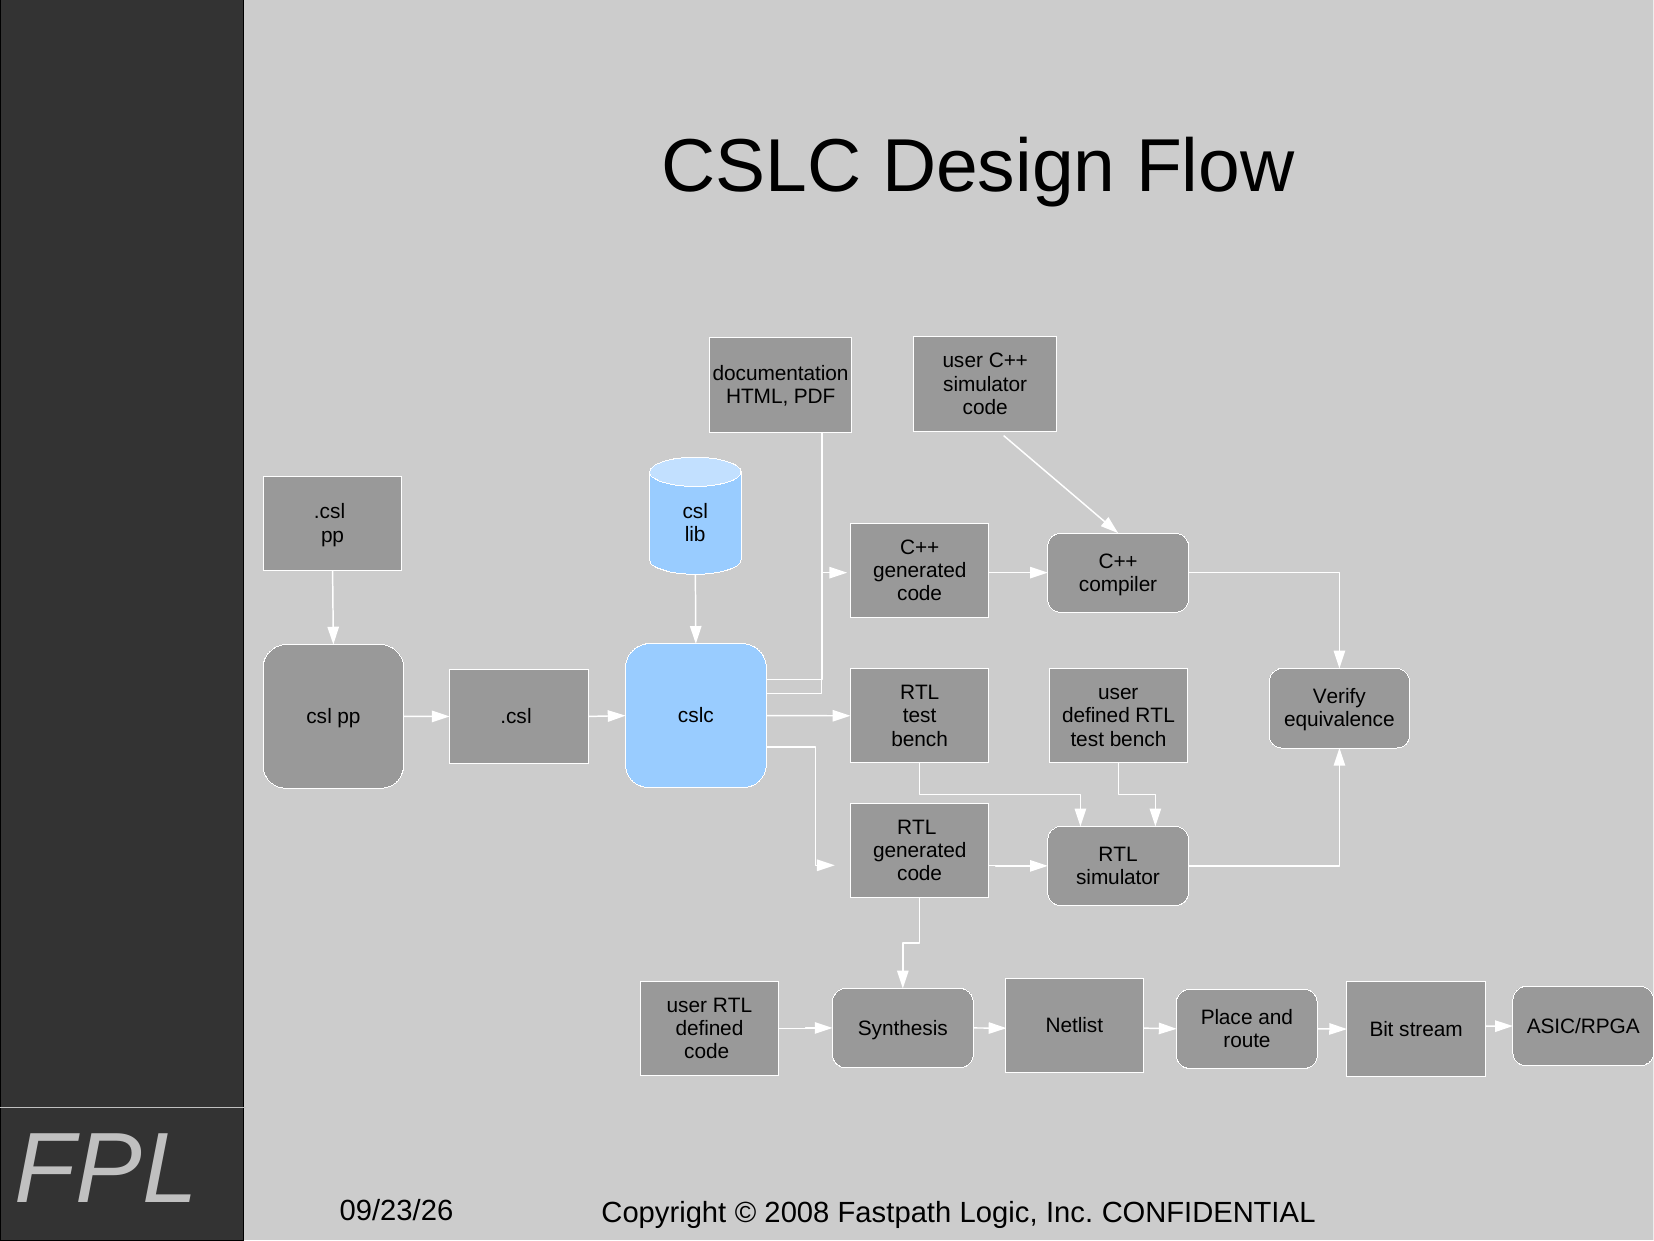

# CSLC Design Flow
user C++
simulator
code
documentation
HTML, PDF
csl
lib
.csl
pp
C++
generated
code
C++
compiler
cslc
csl pp
Verify
equivalence
RTL
test
bench
user
defined RTL
test bench
.csl
RTL
generated
code
RTL
simulator
Netlist
user RTL
defined
code
Bit stream
ASIC/RPGA
Synthesis
Place and
route
Copyright Fastpath Logic Inc. @2007